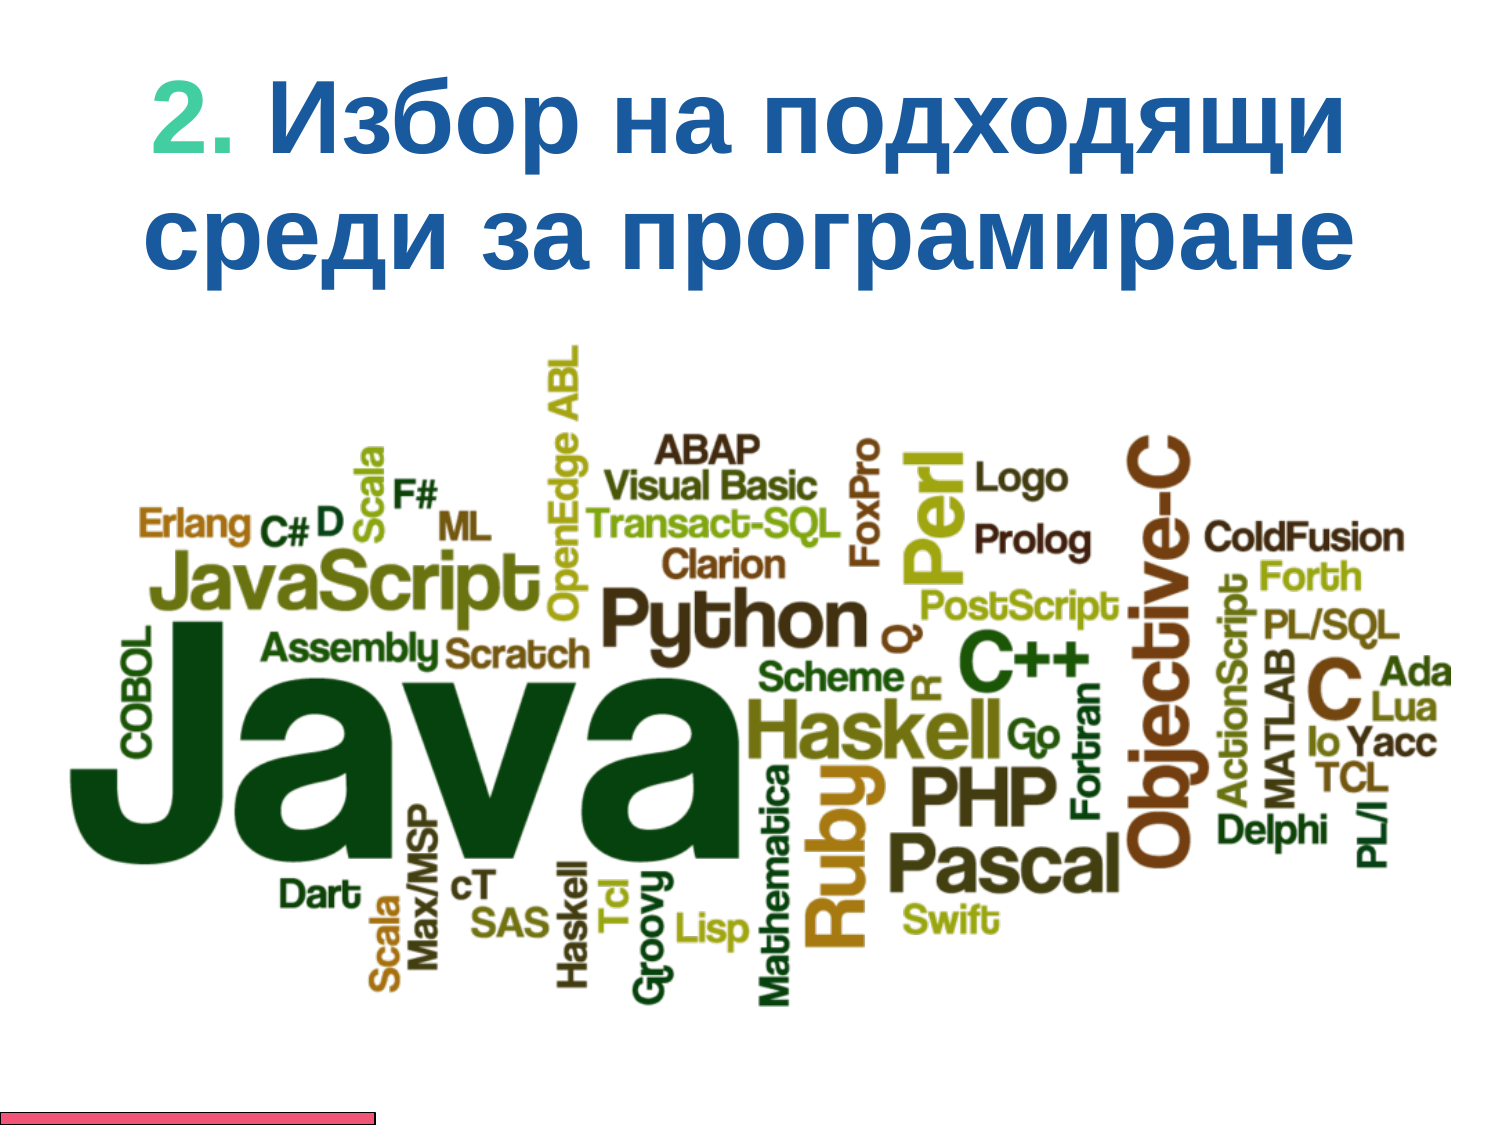

2. Избор на подходящи
 среди за програмиране